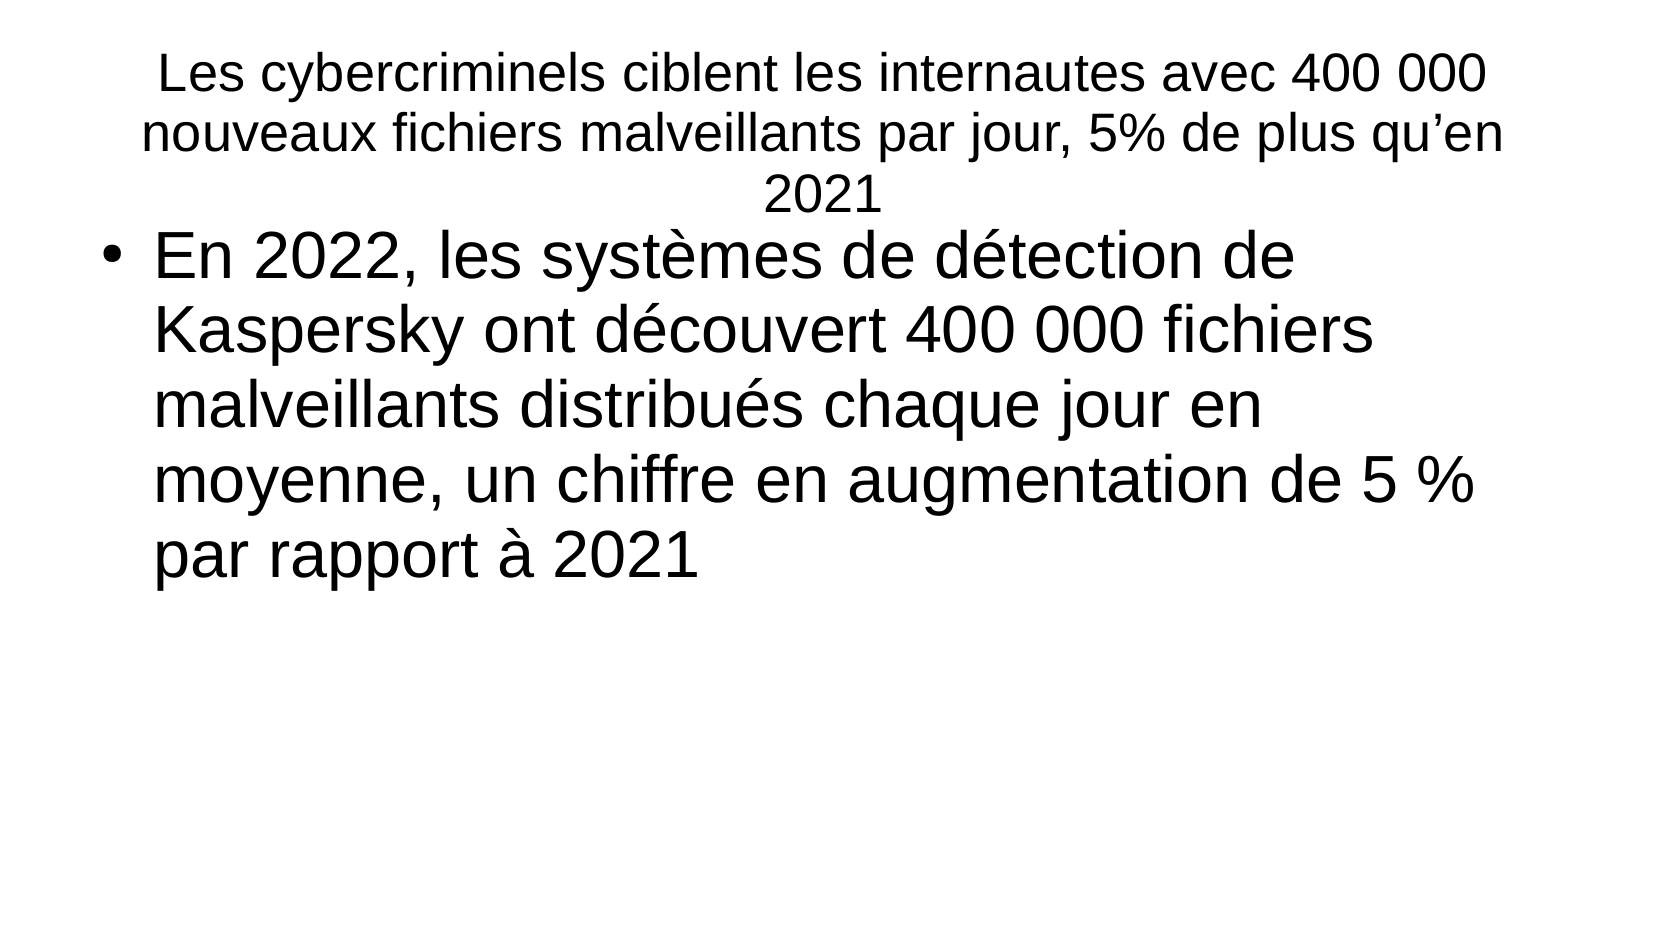

# Les cybercriminels ciblent les internautes avec 400 000 nouveaux fichiers malveillants par jour, 5% de plus qu’en 2021
En 2022, les systèmes de détection de Kaspersky ont découvert 400 000 fichiers malveillants distribués chaque jour en moyenne, un chiffre en augmentation de 5 % par rapport à 2021